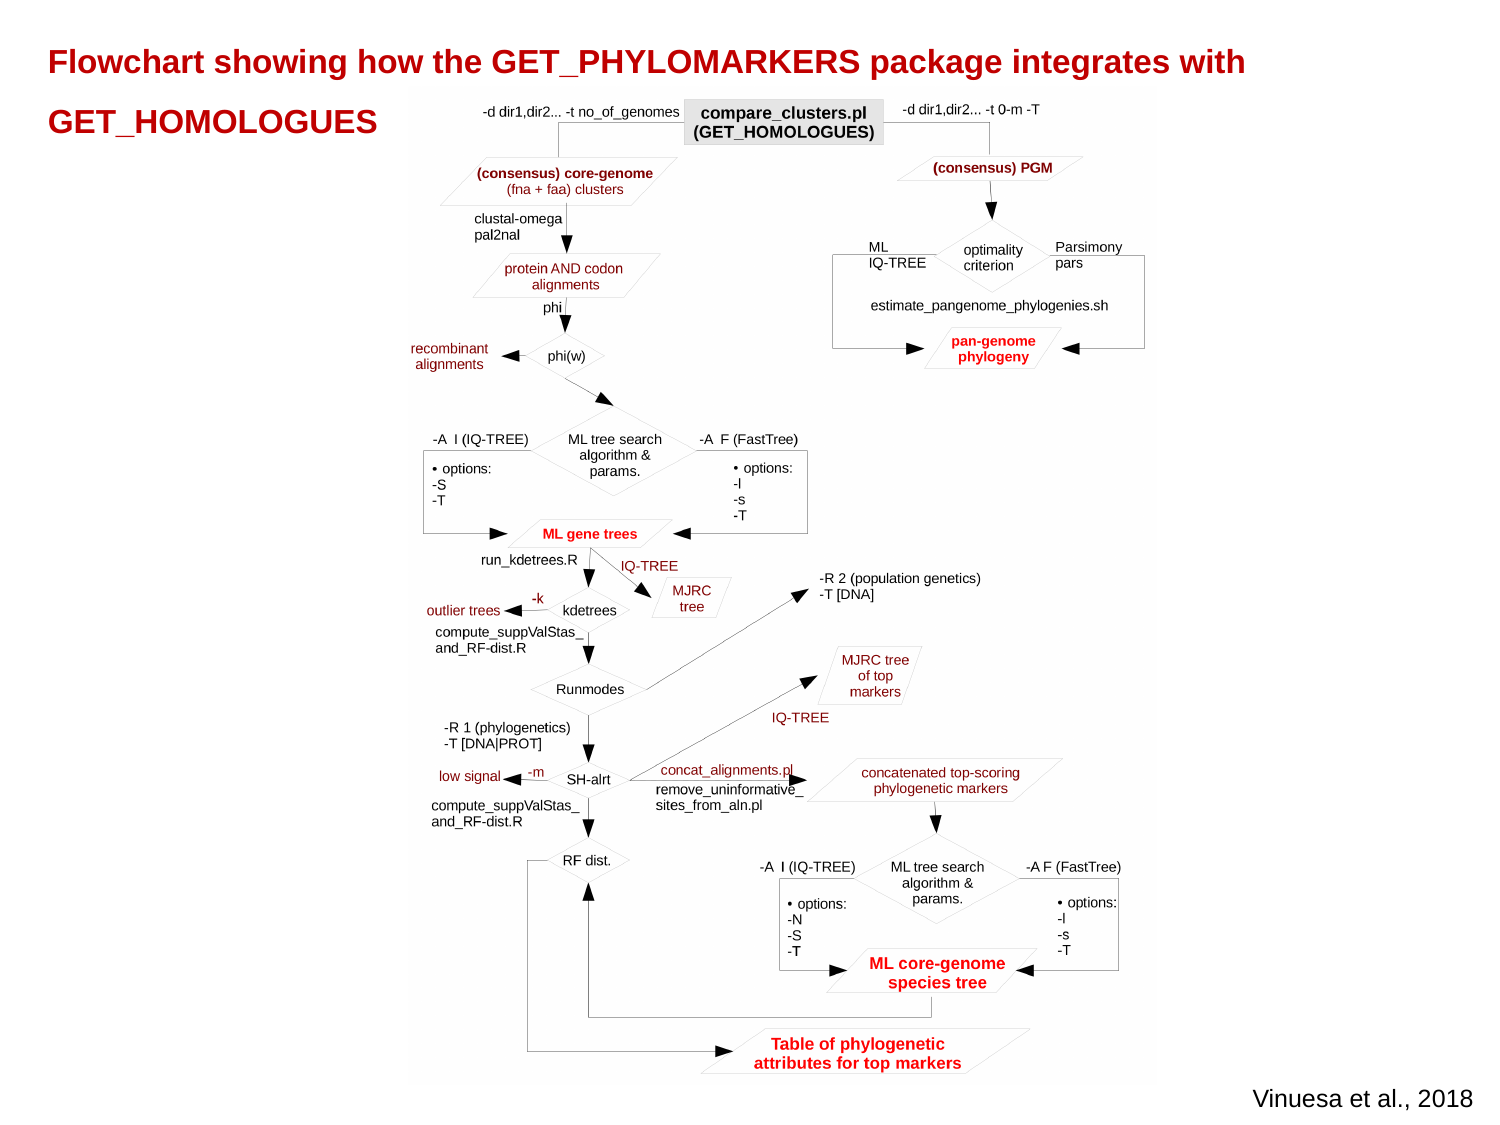

Flowchart showing how the GET_PHYLOMARKERS package integrates with GET_HOMOLOGUES
Vinuesa et al., 2018